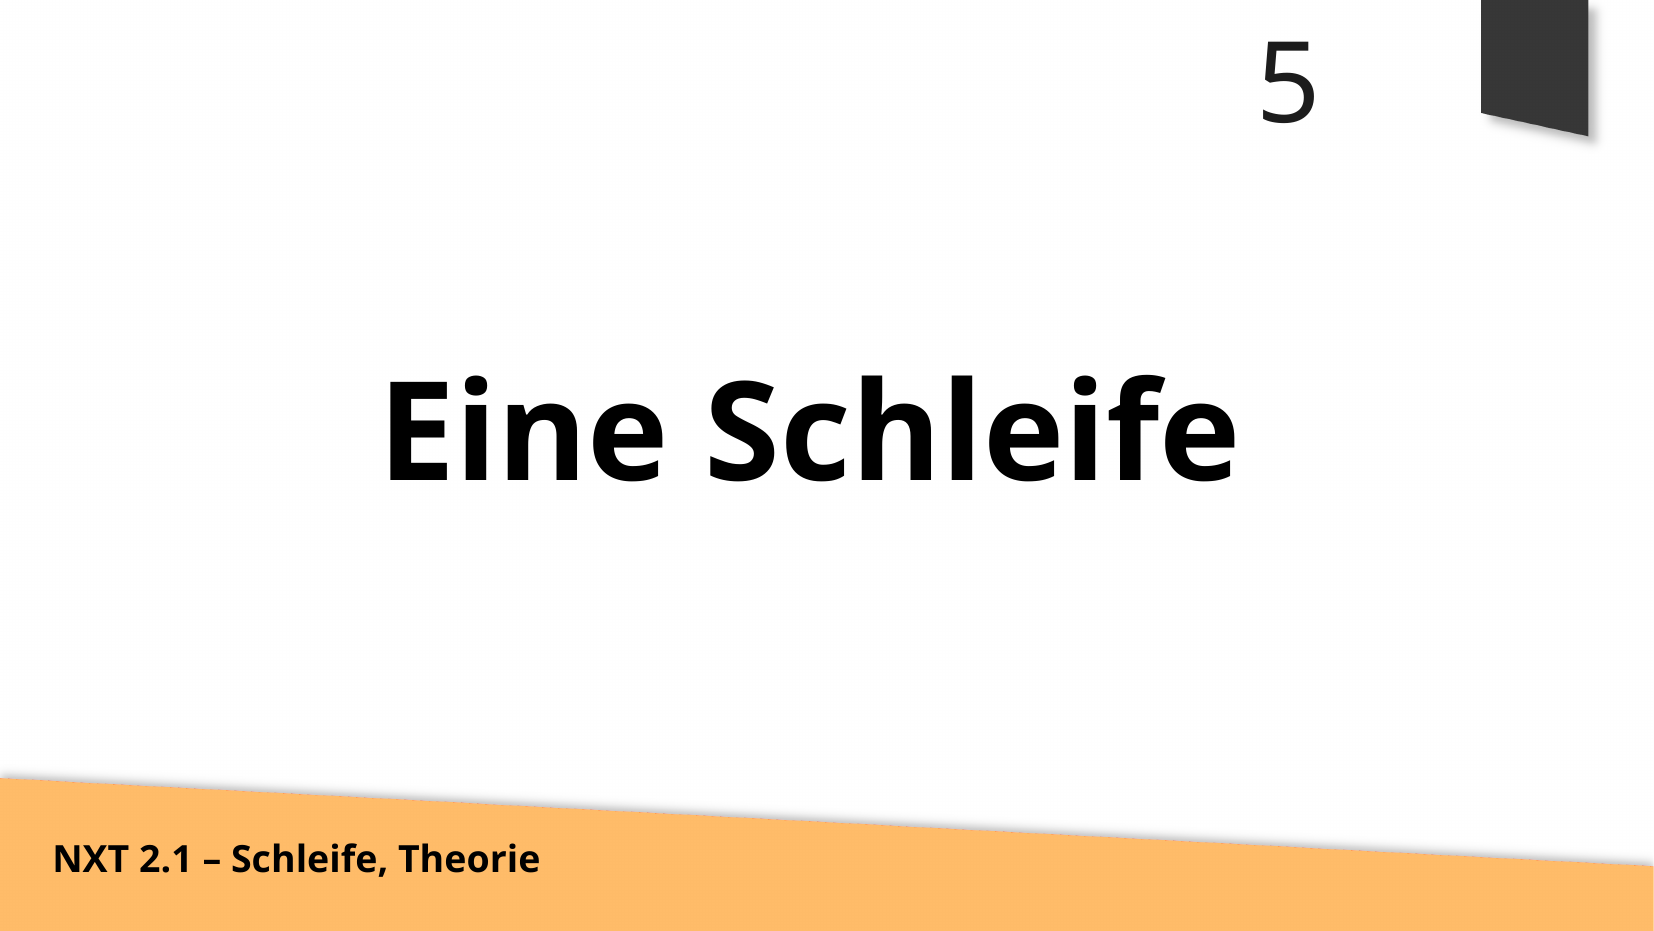

# Eine Schleife
NXT 2.1 – Schleife, Theorie